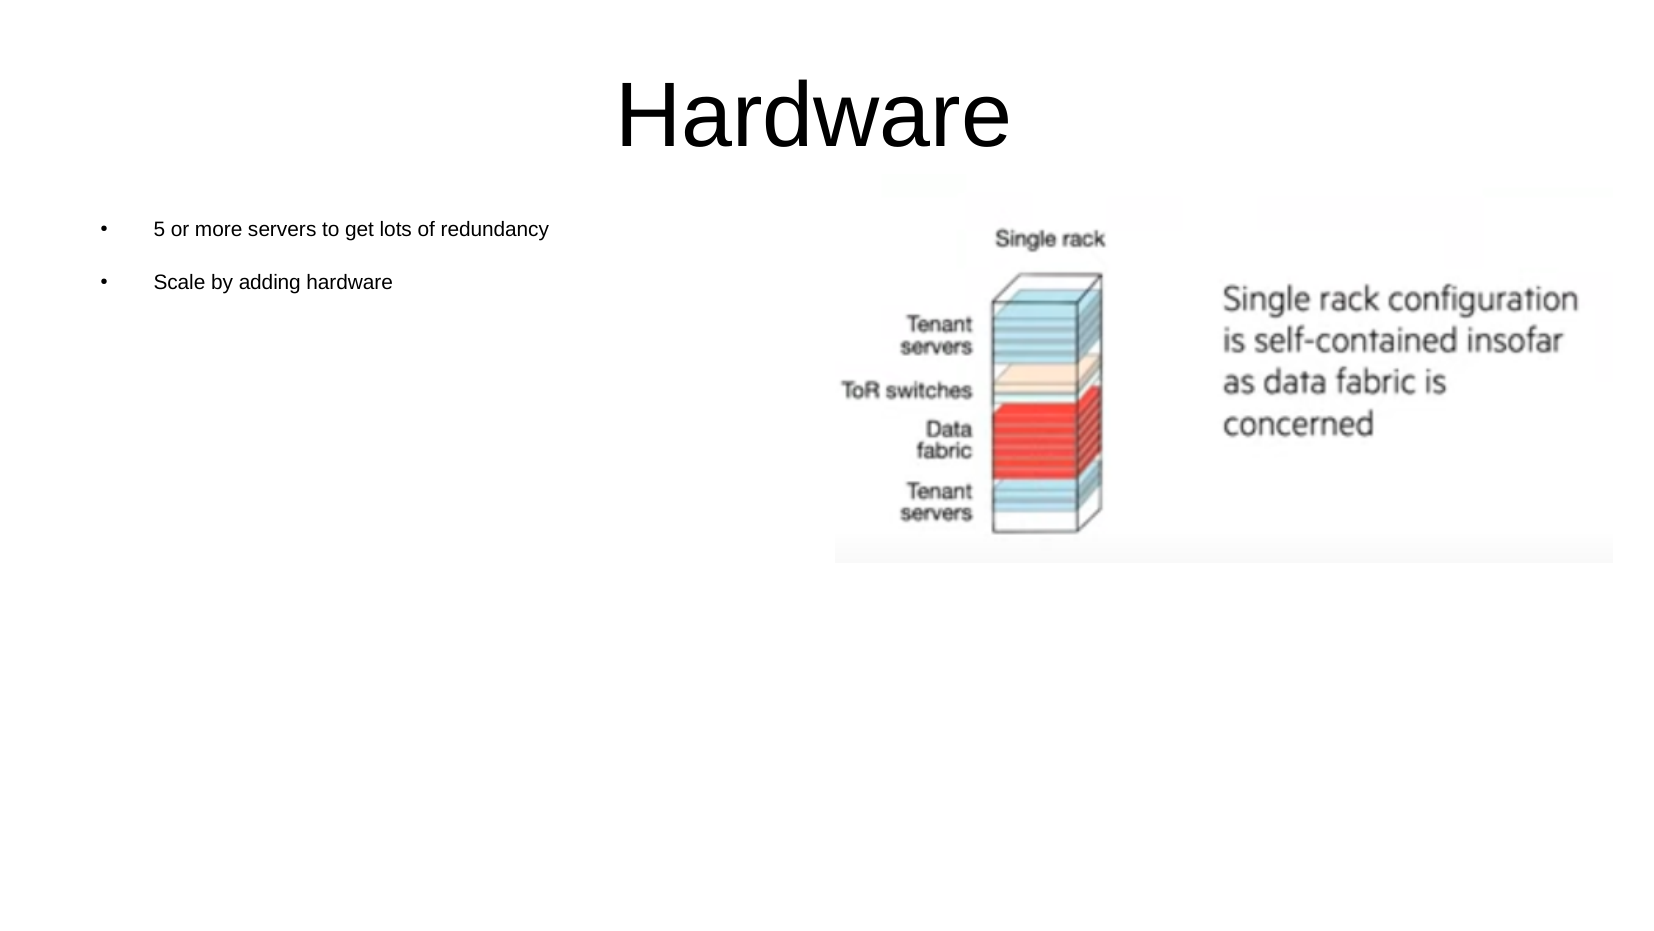

# Hardware
5 or more servers to get lots of redundancy
Scale by adding hardware